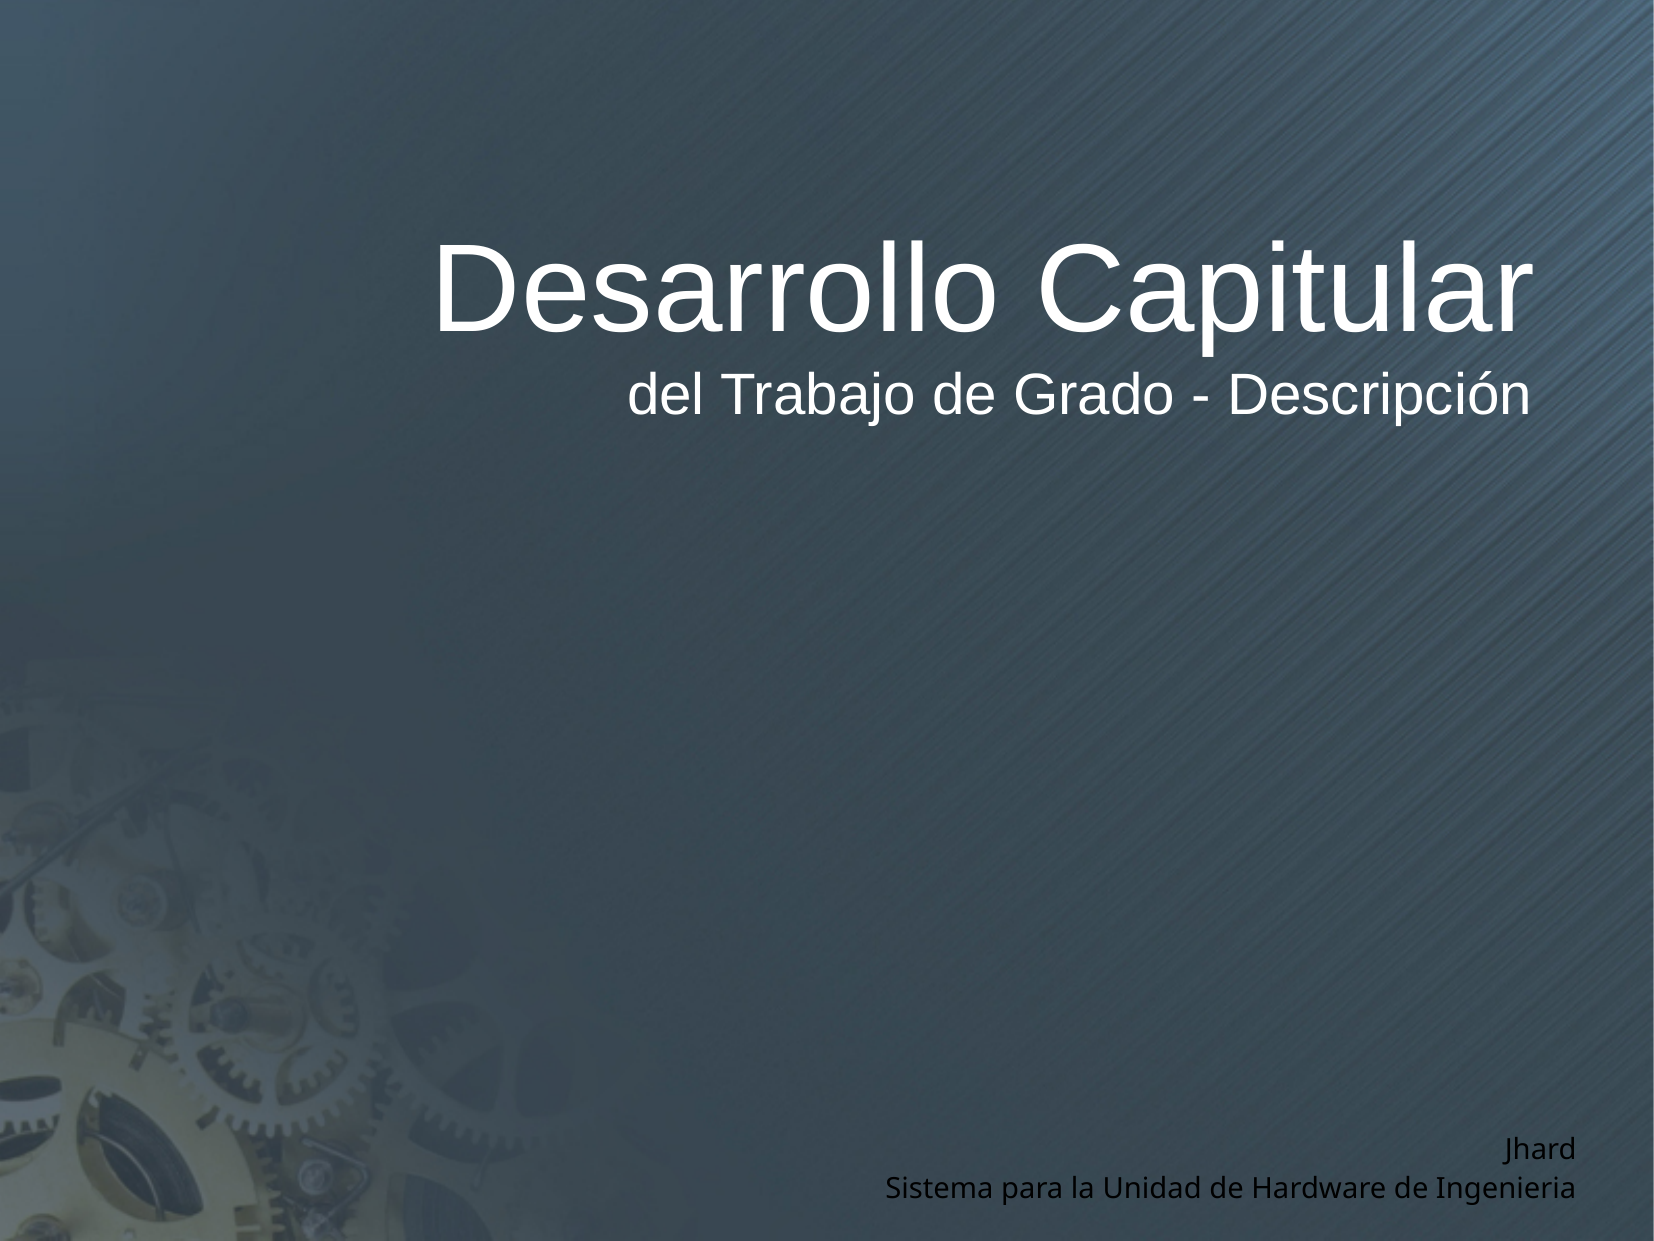

# Desarrollo Capitular
del Trabajo de Grado - Descripción